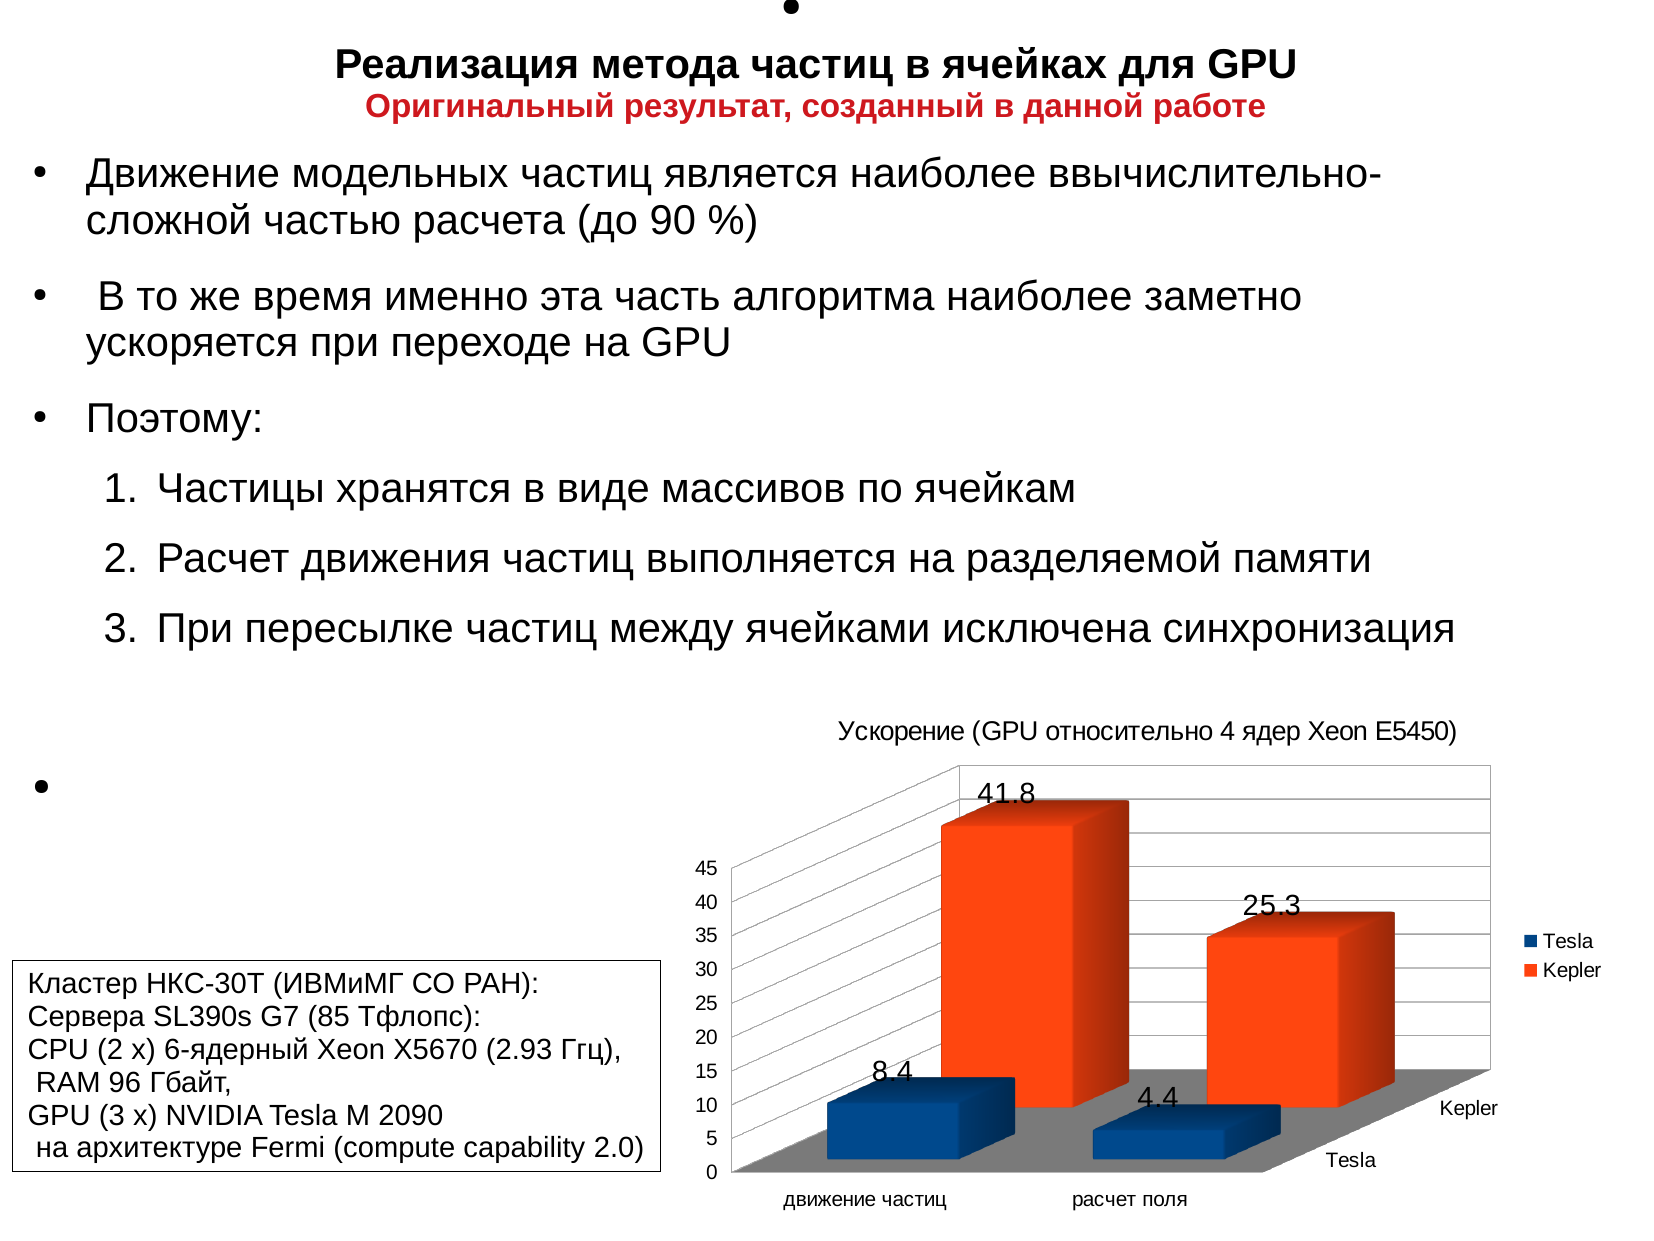

Реализация метода частиц в ячейках для GPU
Оригинальный результат, созданный в данной работе
# Движение модельных частиц является наиболее ввычислительно-сложной частью расчета (до 90 %)
 В то же время именно эта часть алгоритма наиболее заметно ускоряется при переходе на GPU
Поэтому:
Частицы хранятся в виде массивов по ячейкам
Расчет движения частиц выполняется на разделяемой памяти
При пересылке частиц между ячейками исключена синхронизация
[unsupported chart]
Кластер НКС-30Т (ИВМиМГ СО РАН):
Сервера SL390s G7 (85 Тфлопс):
CPU (2 x) 6-ядерный Xeon X5670 (2.93 Ггц),
 RAM 96 Гбайт,
GPU (3 x) NVIDIA Tesla M 2090
 на архитектуре Fermi (compute capability 2.0)
15